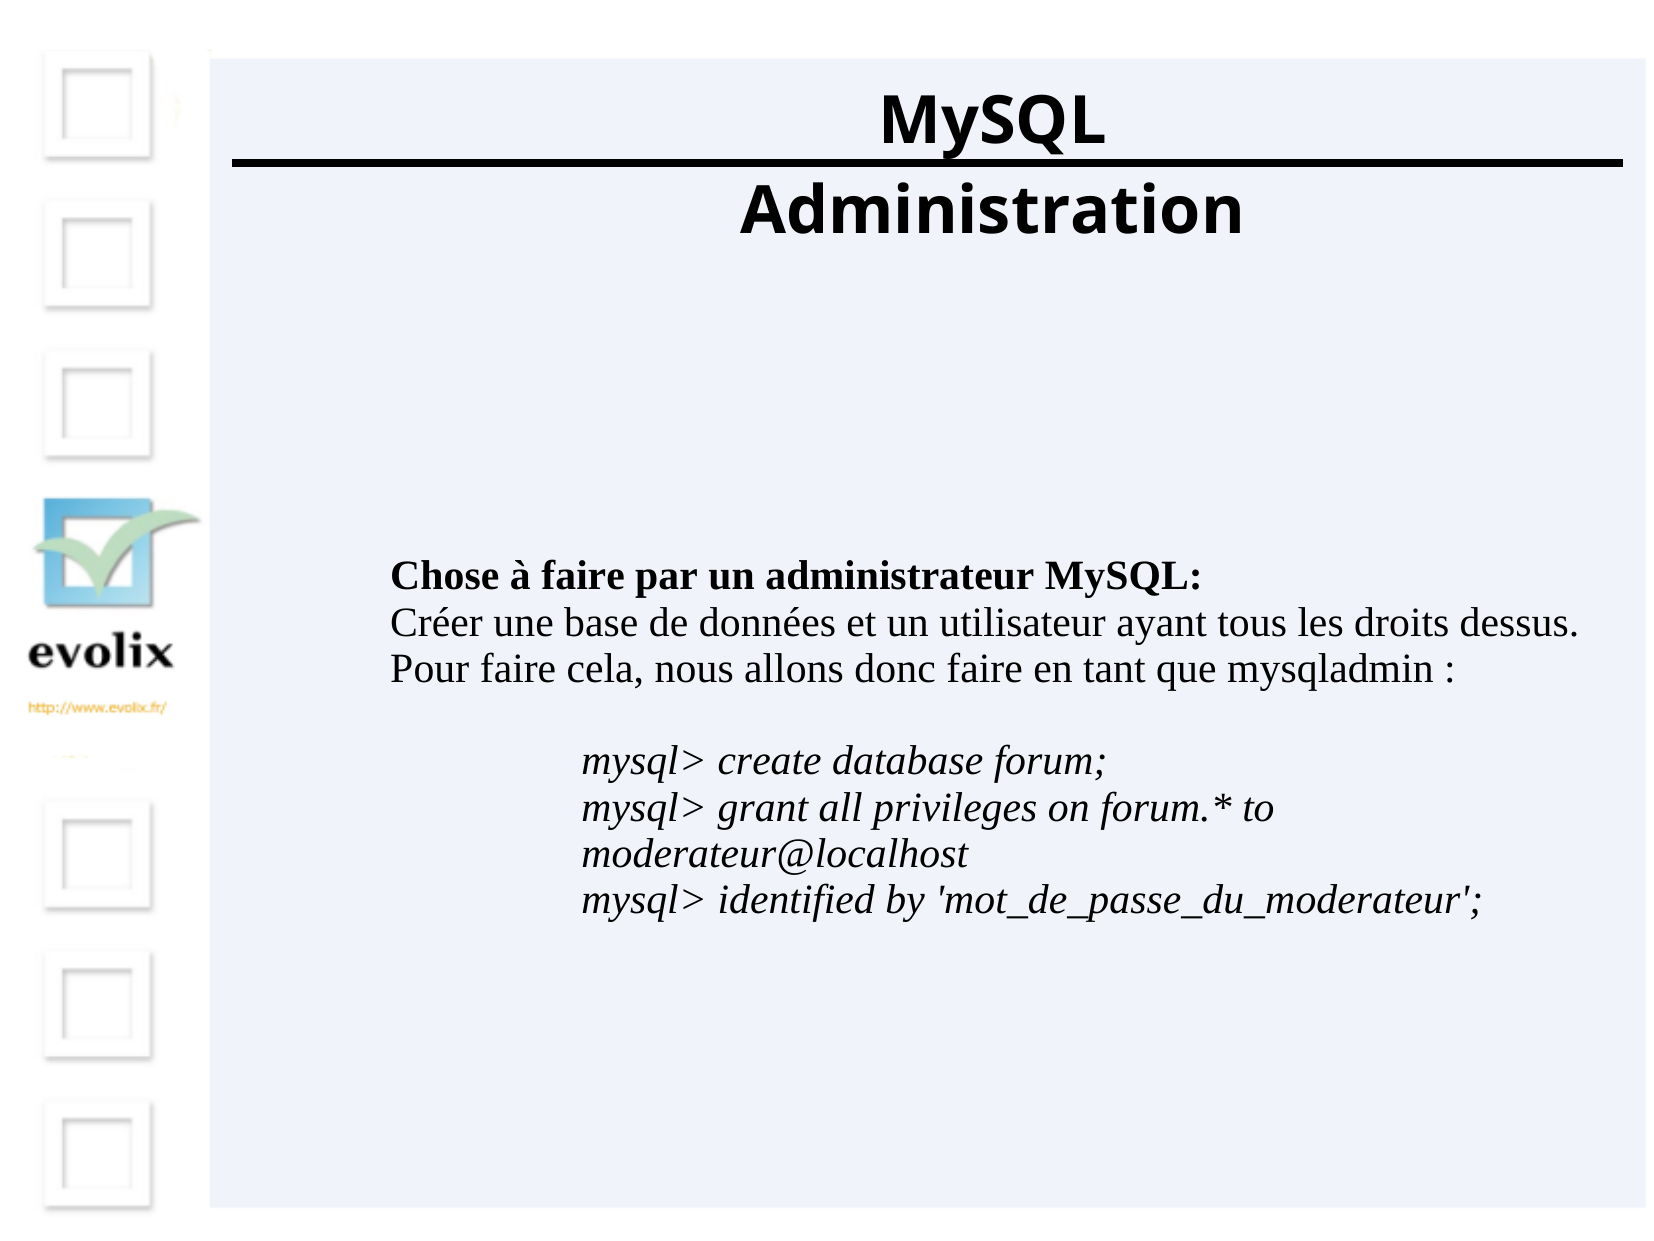

# MySQL Administration
Chose à faire par un administrateur MySQL:
Créer une base de données et un utilisateur ayant tous les droits dessus.
Pour faire cela, nous allons donc faire en tant que mysqladmin :
mysql> create database forum;
mysql> grant all privileges on forum.* to moderateur@localhost
mysql> identified by 'mot_de_passe_du_moderateur';